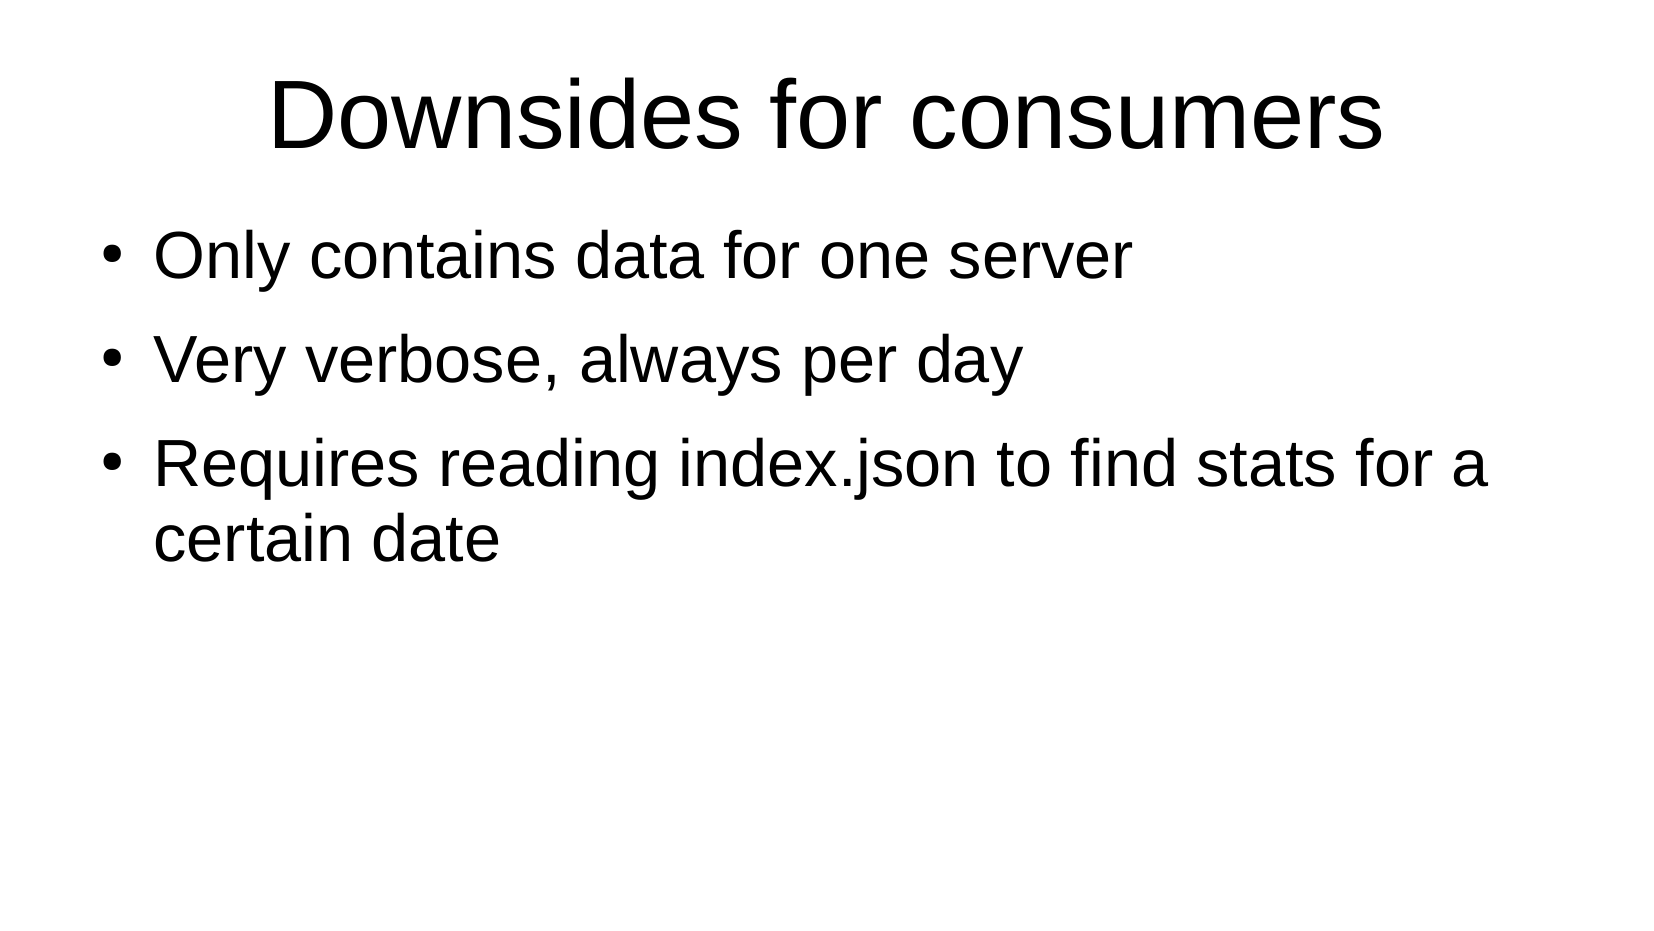

# Downsides for consumers
Only contains data for one server
Very verbose, always per day
Requires reading index.json to find stats for a certain date